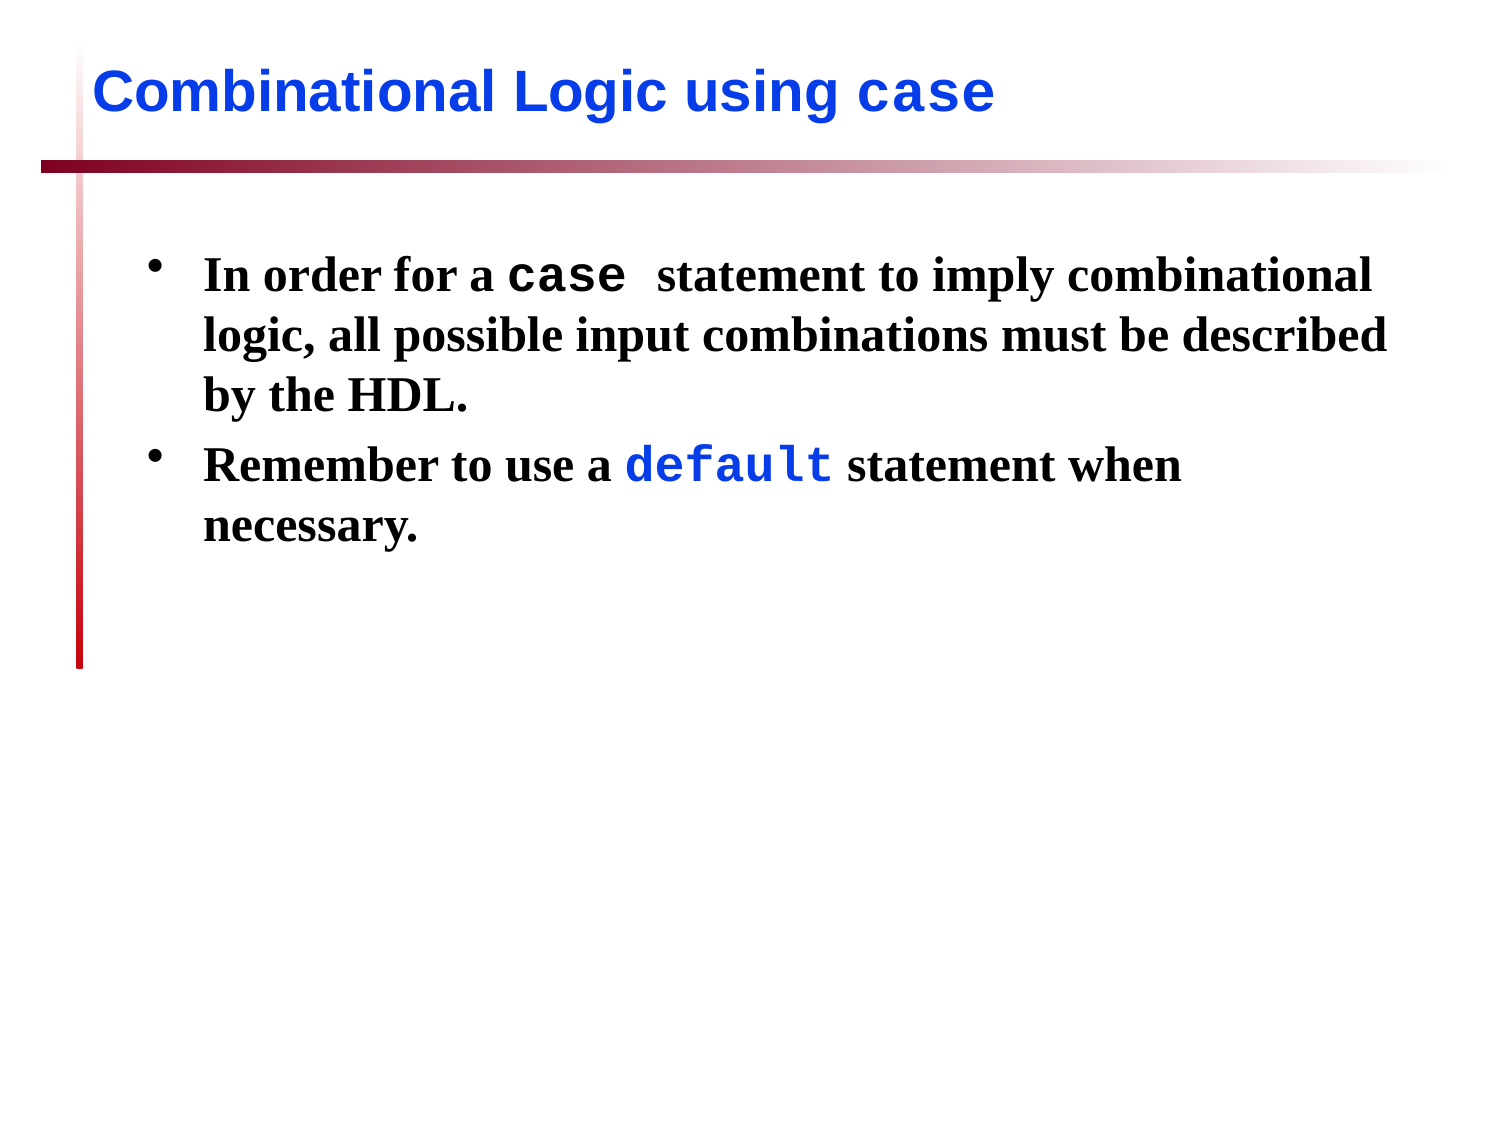

# Combinational Logic using case
In order for a case statement to imply combinational logic, all possible input combinations must be described by the HDL.
Remember to use a default statement when necessary.